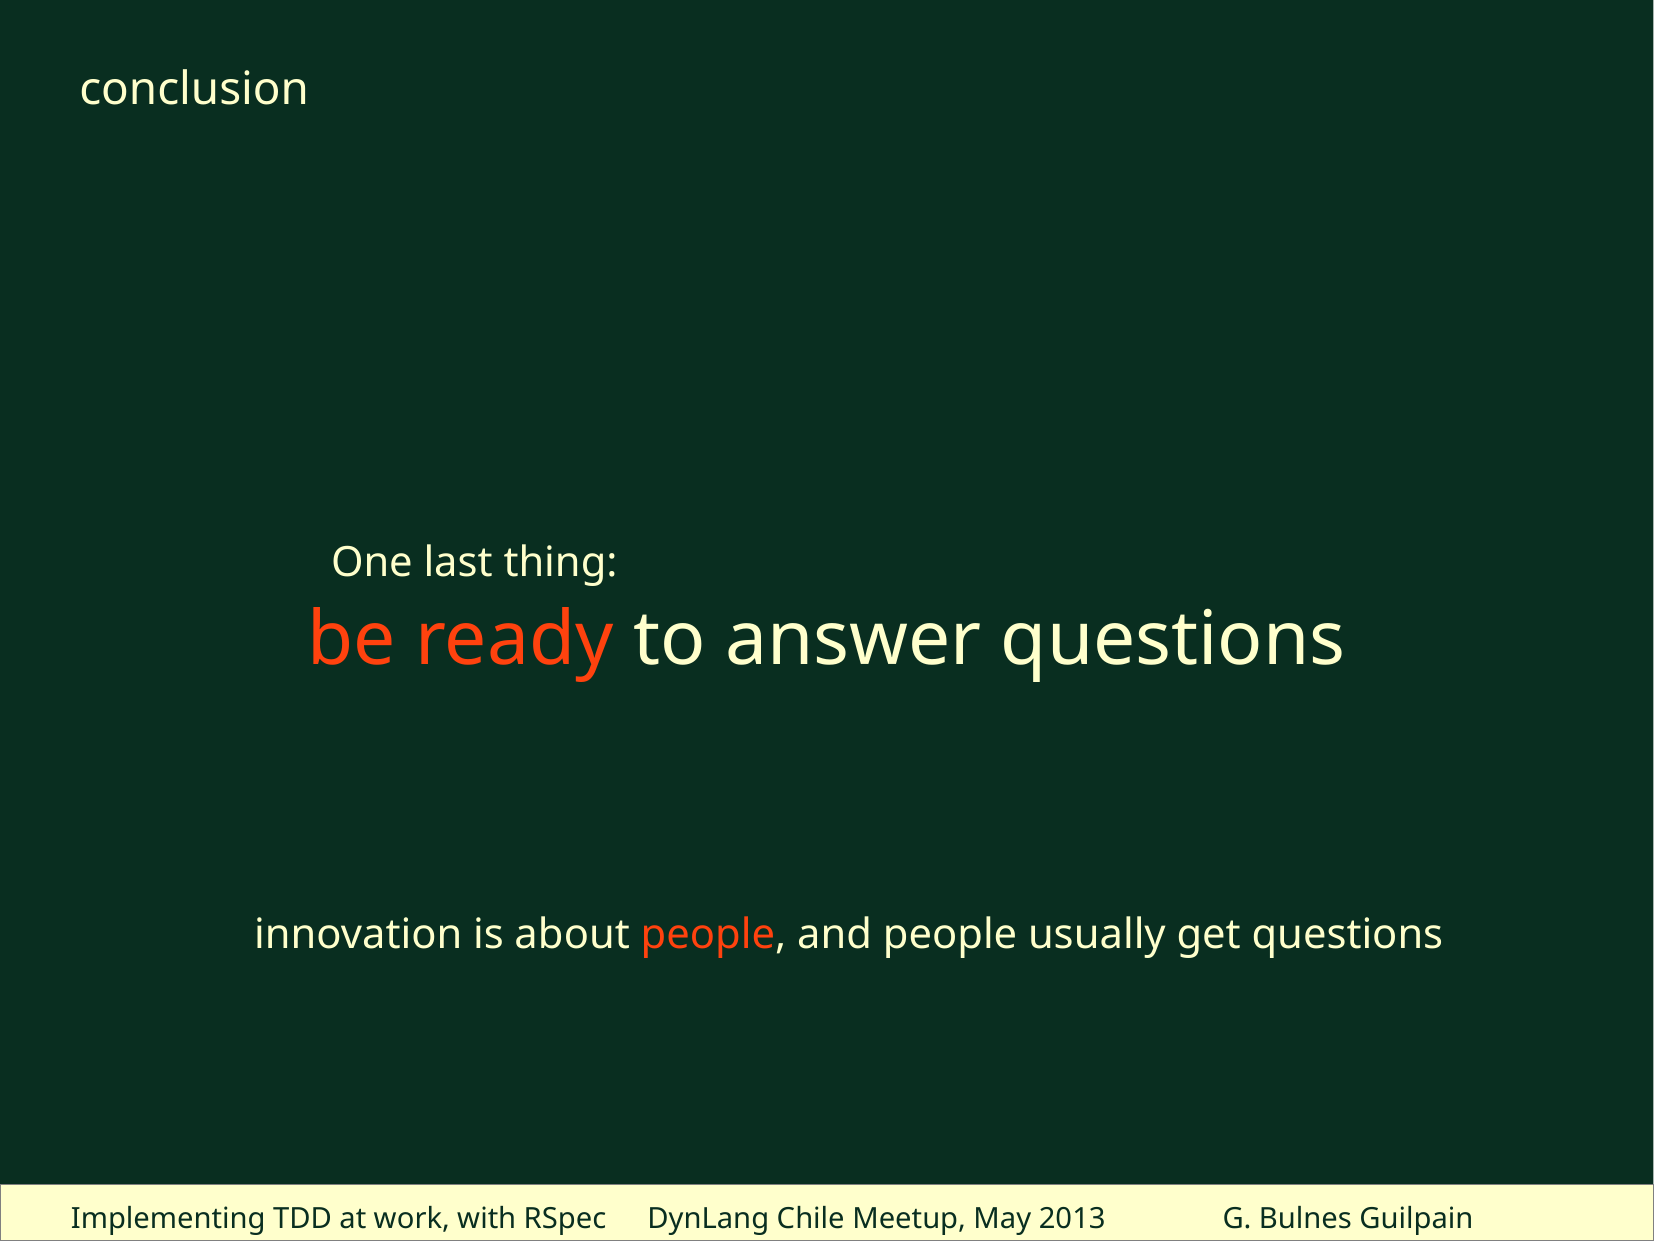

conclusion
# be ready to answer questions
One last thing:
innovation is about people, and people usually get questions
Implementing TDD at work, with RSpec
DynLang Chile Meetup, May 2013
G. Bulnes Guilpain